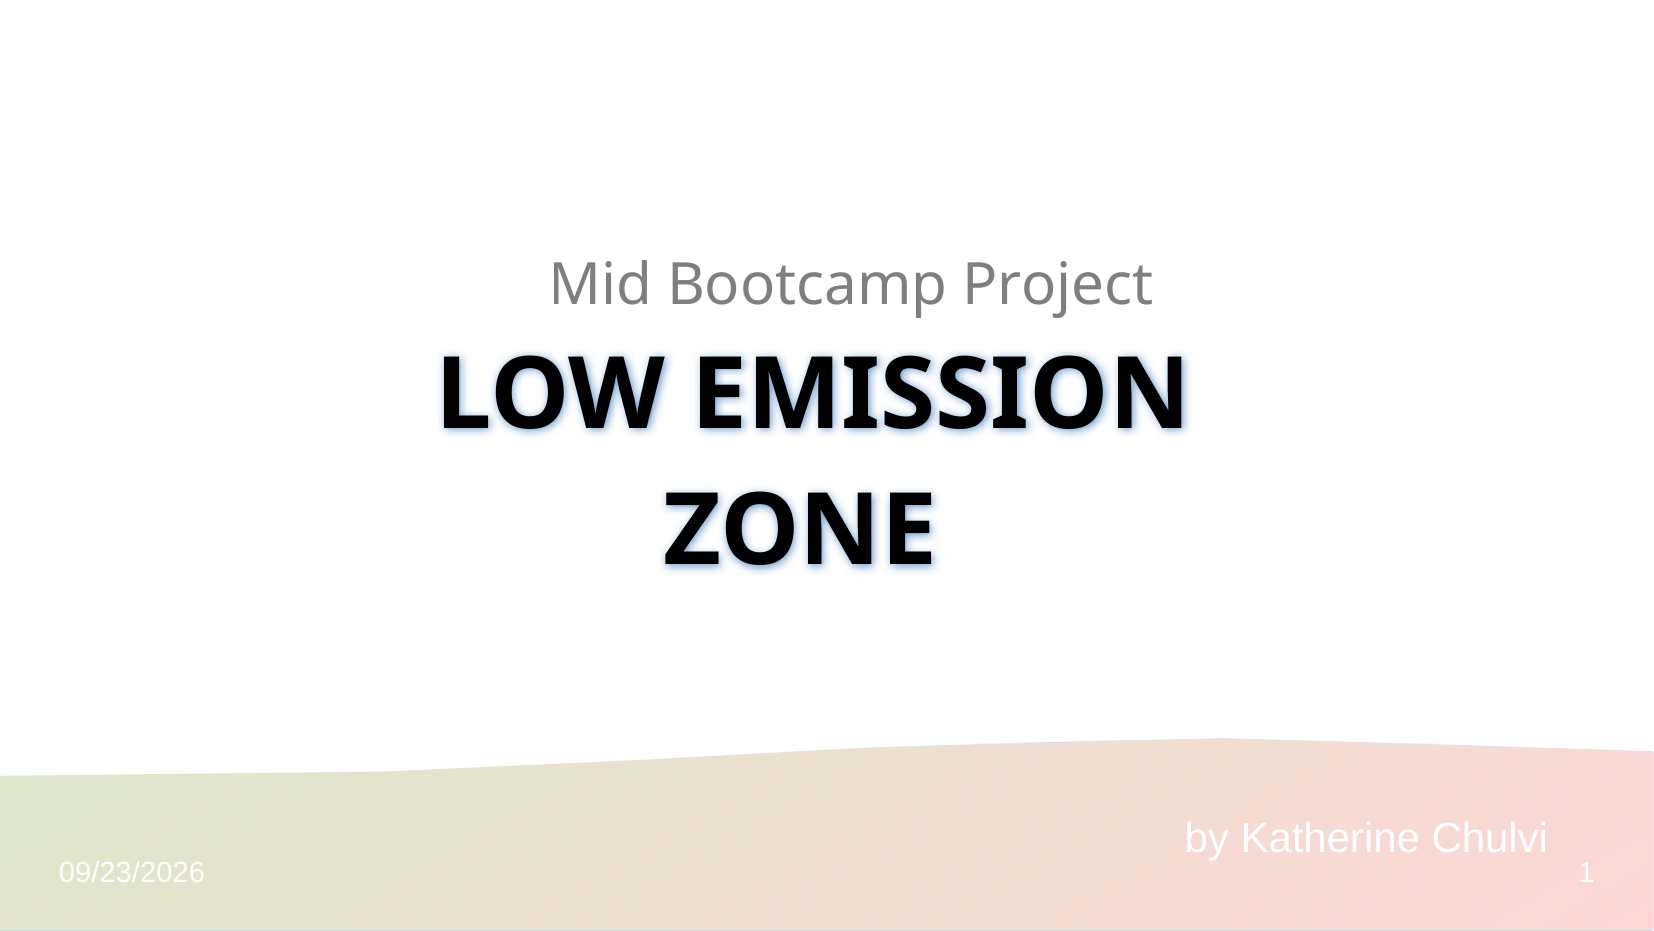

Mid Bootcamp Project
# LOW EMISSION ZONE
by Katherine Chulvi